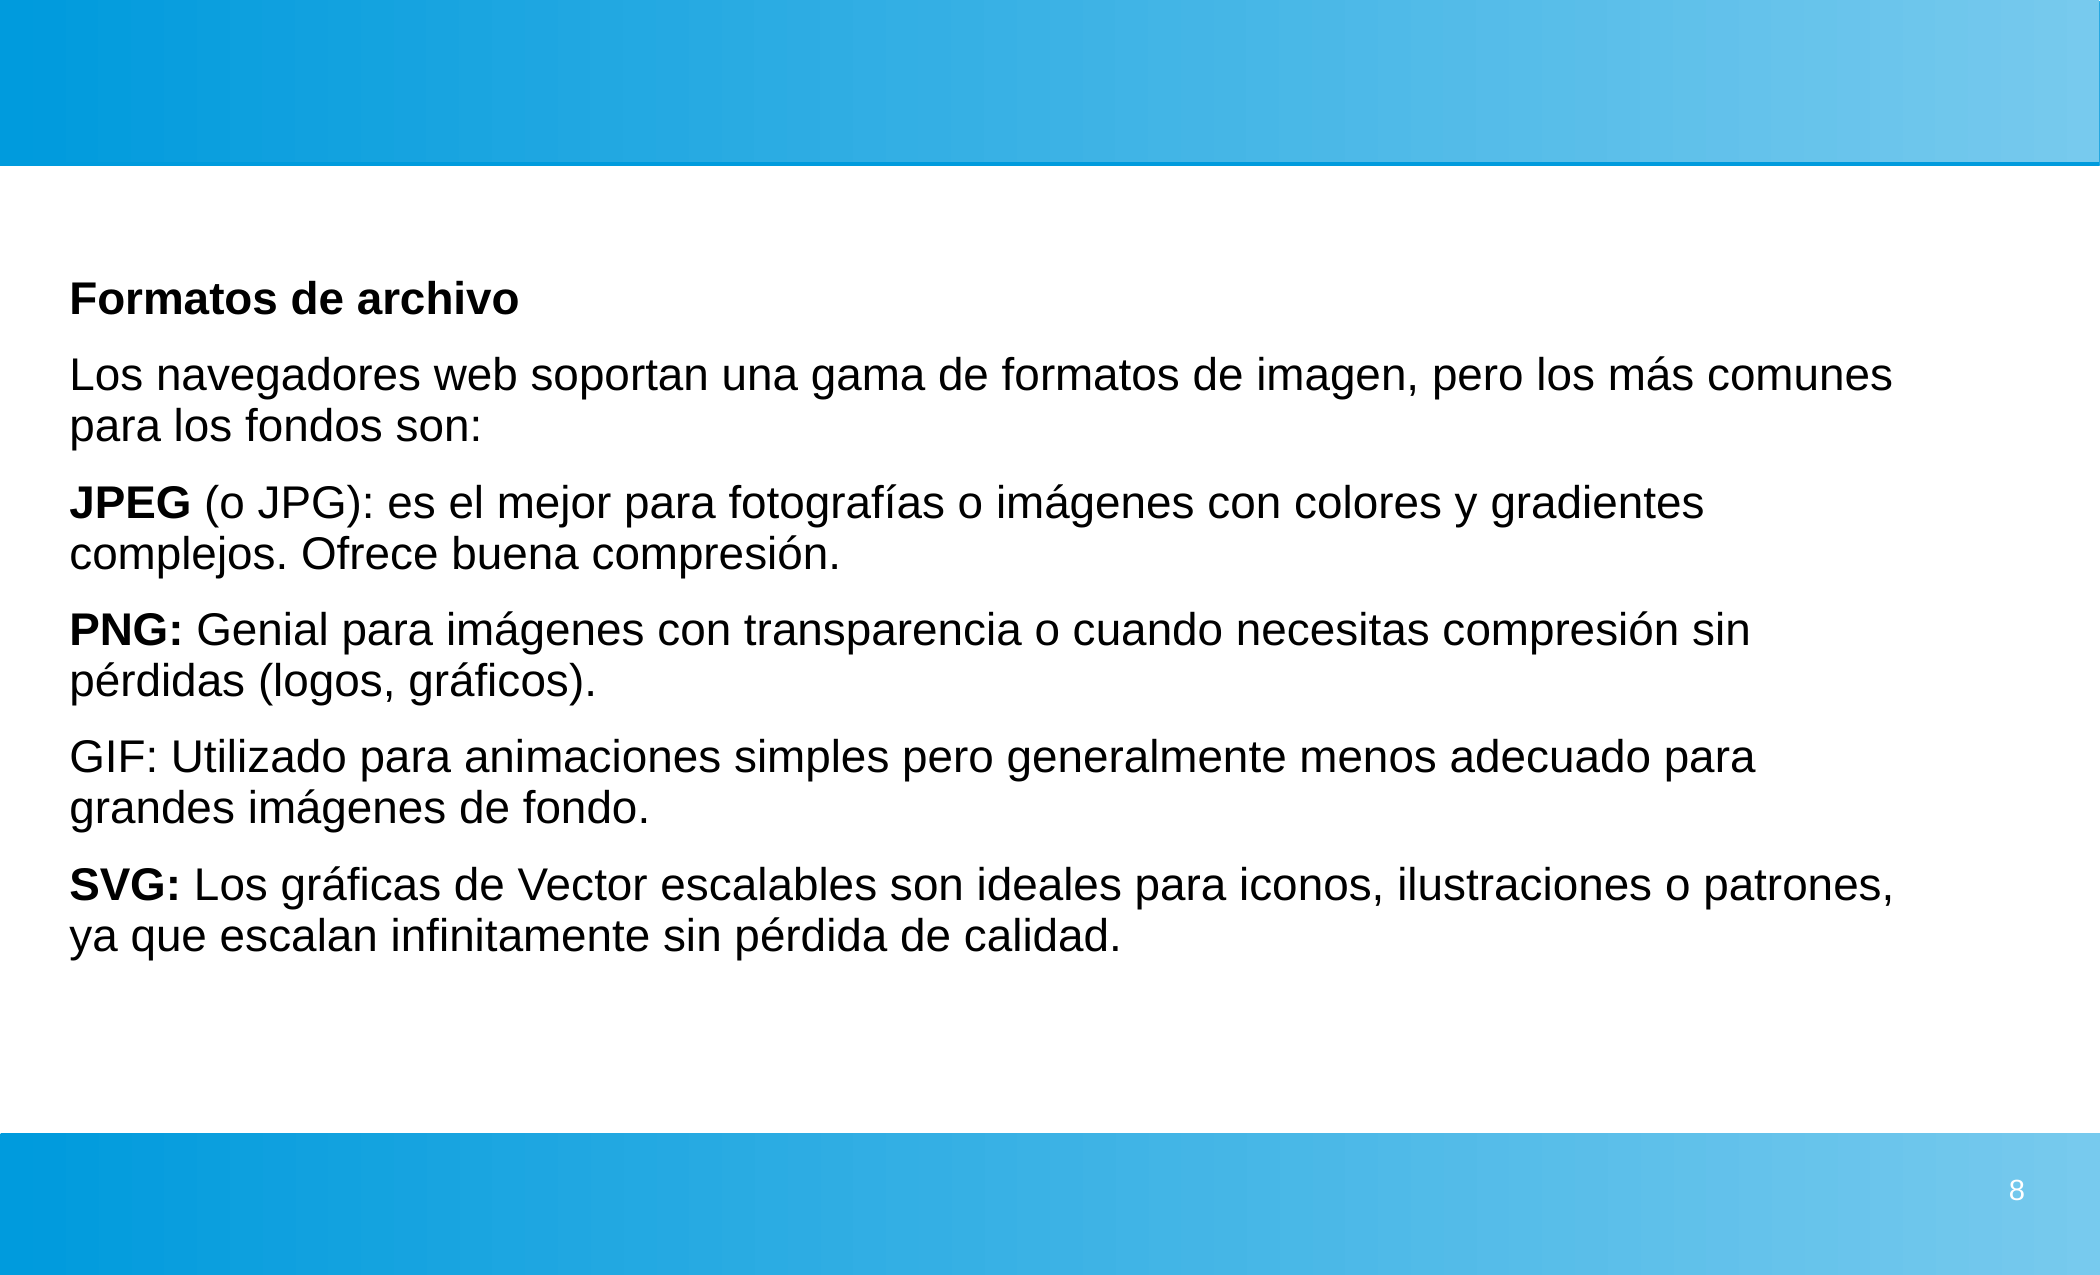

#
Formatos de archivo
Los navegadores web soportan una gama de formatos de imagen, pero los más comunes para los fondos son:
JPEG (o JPG): es el mejor para fotografías o imágenes con colores y gradientes complejos. Ofrece buena compresión.
PNG: Genial para imágenes con transparencia o cuando necesitas compresión sin pérdidas (logos, gráficos).
GIF: Utilizado para animaciones simples pero generalmente menos adecuado para grandes imágenes de fondo.
SVG: Los gráficas de Vector escalables son ideales para iconos, ilustraciones o patrones, ya que escalan infinitamente sin pérdida de calidad.
8